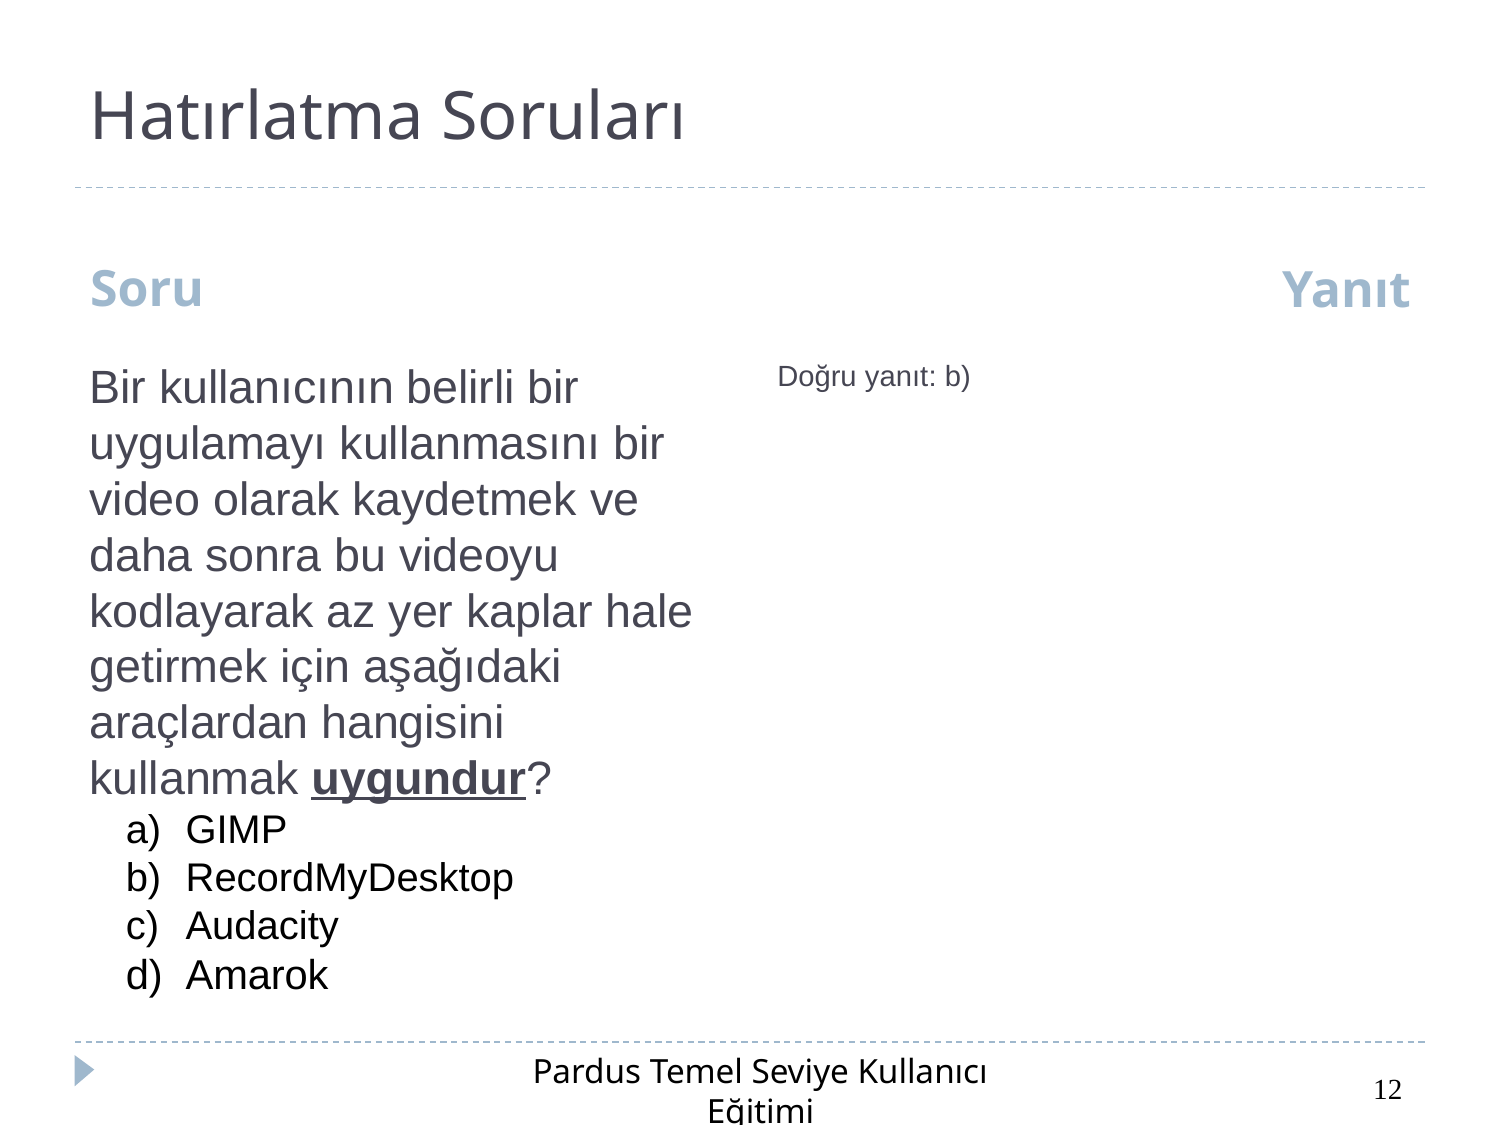

# Hatırlatma Soruları
Soru
Yanıt
Bir kullanıcının belirli bir uygulamayı kullanmasını bir video olarak kaydetmek ve daha sonra bu videoyu kodlayarak az yer kaplar hale getirmek için aşağıdaki araçlardan hangisini kullanmak uygundur?
GIMP
RecordMyDesktop
Audacity
Amarok
Doğru yanıt: b)